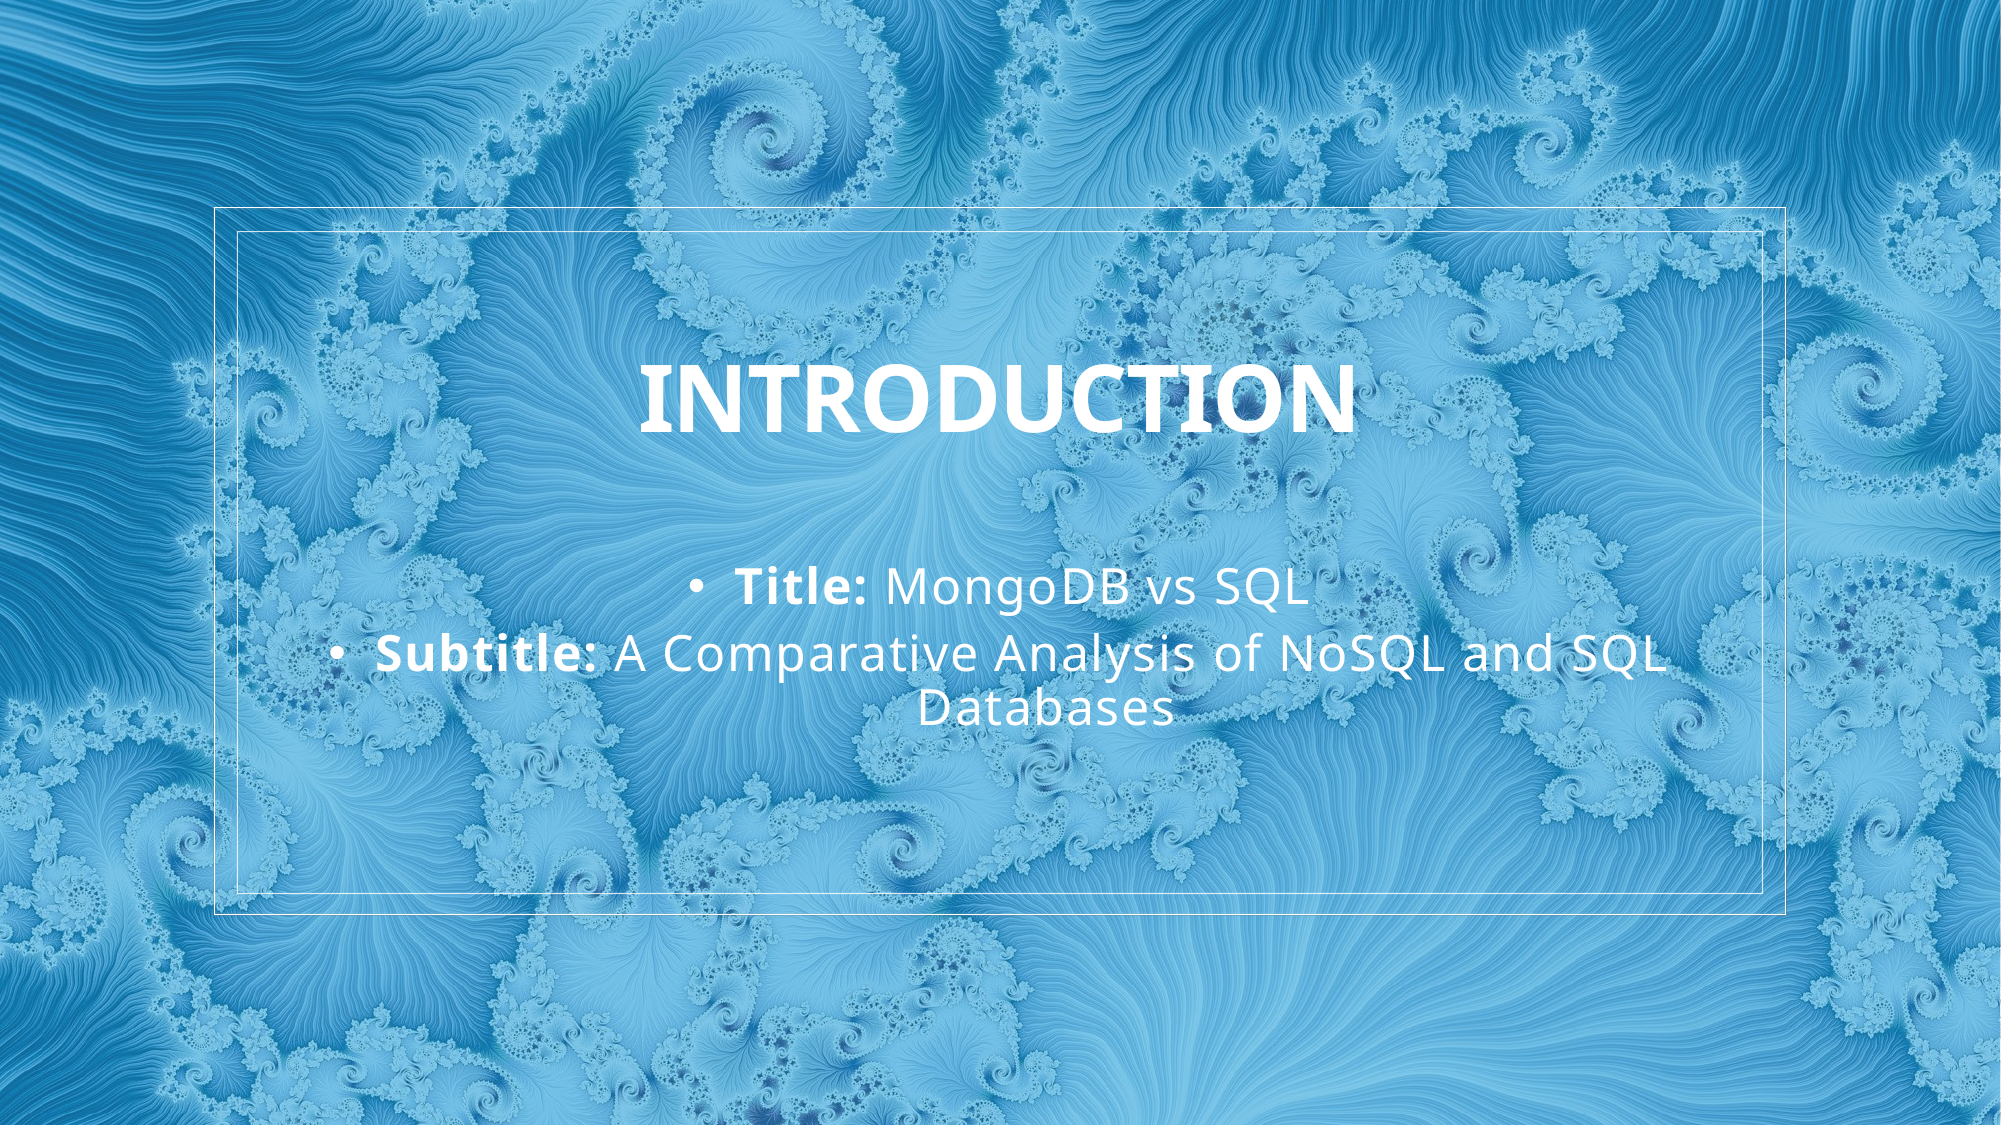

# Introduction
Title: MongoDB vs SQL
Subtitle: A Comparative Analysis of NoSQL and SQL Databases